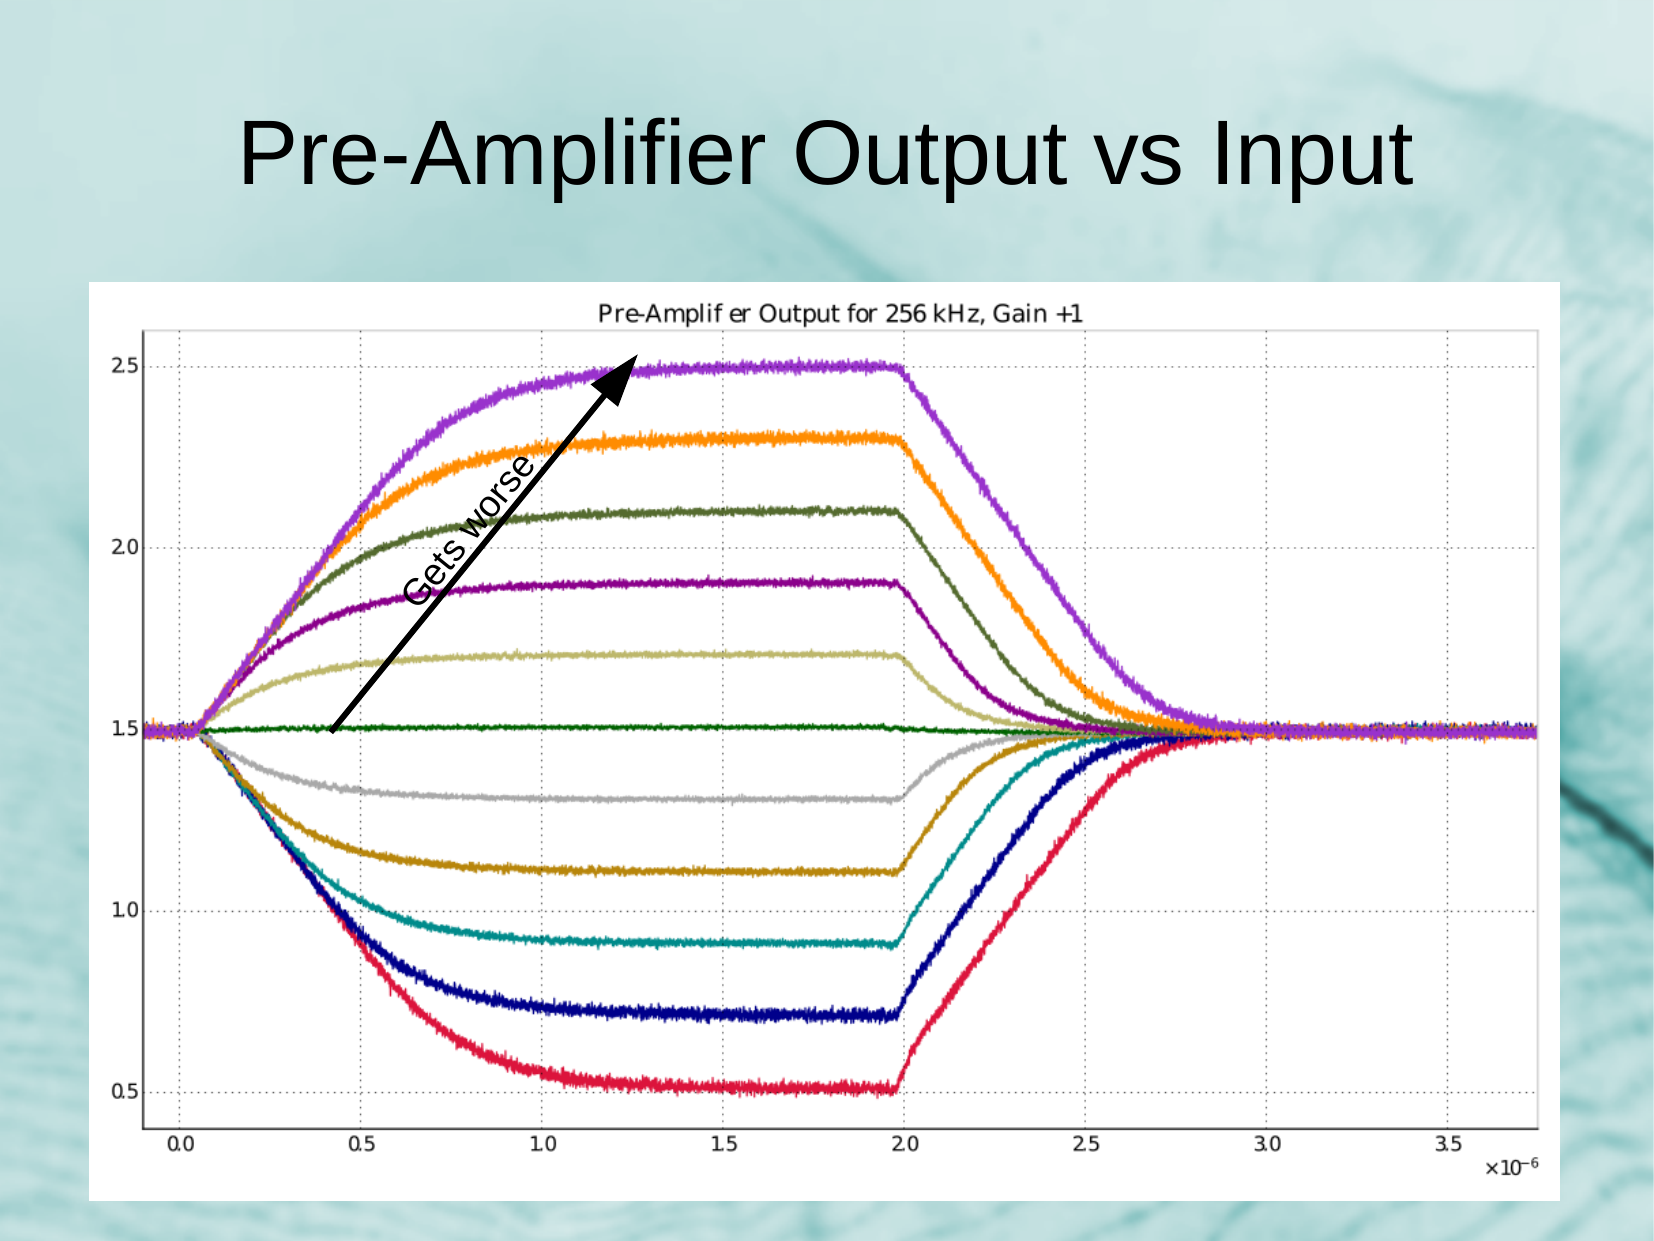

# Pre-Amplifier Output vs Input
Gets worse